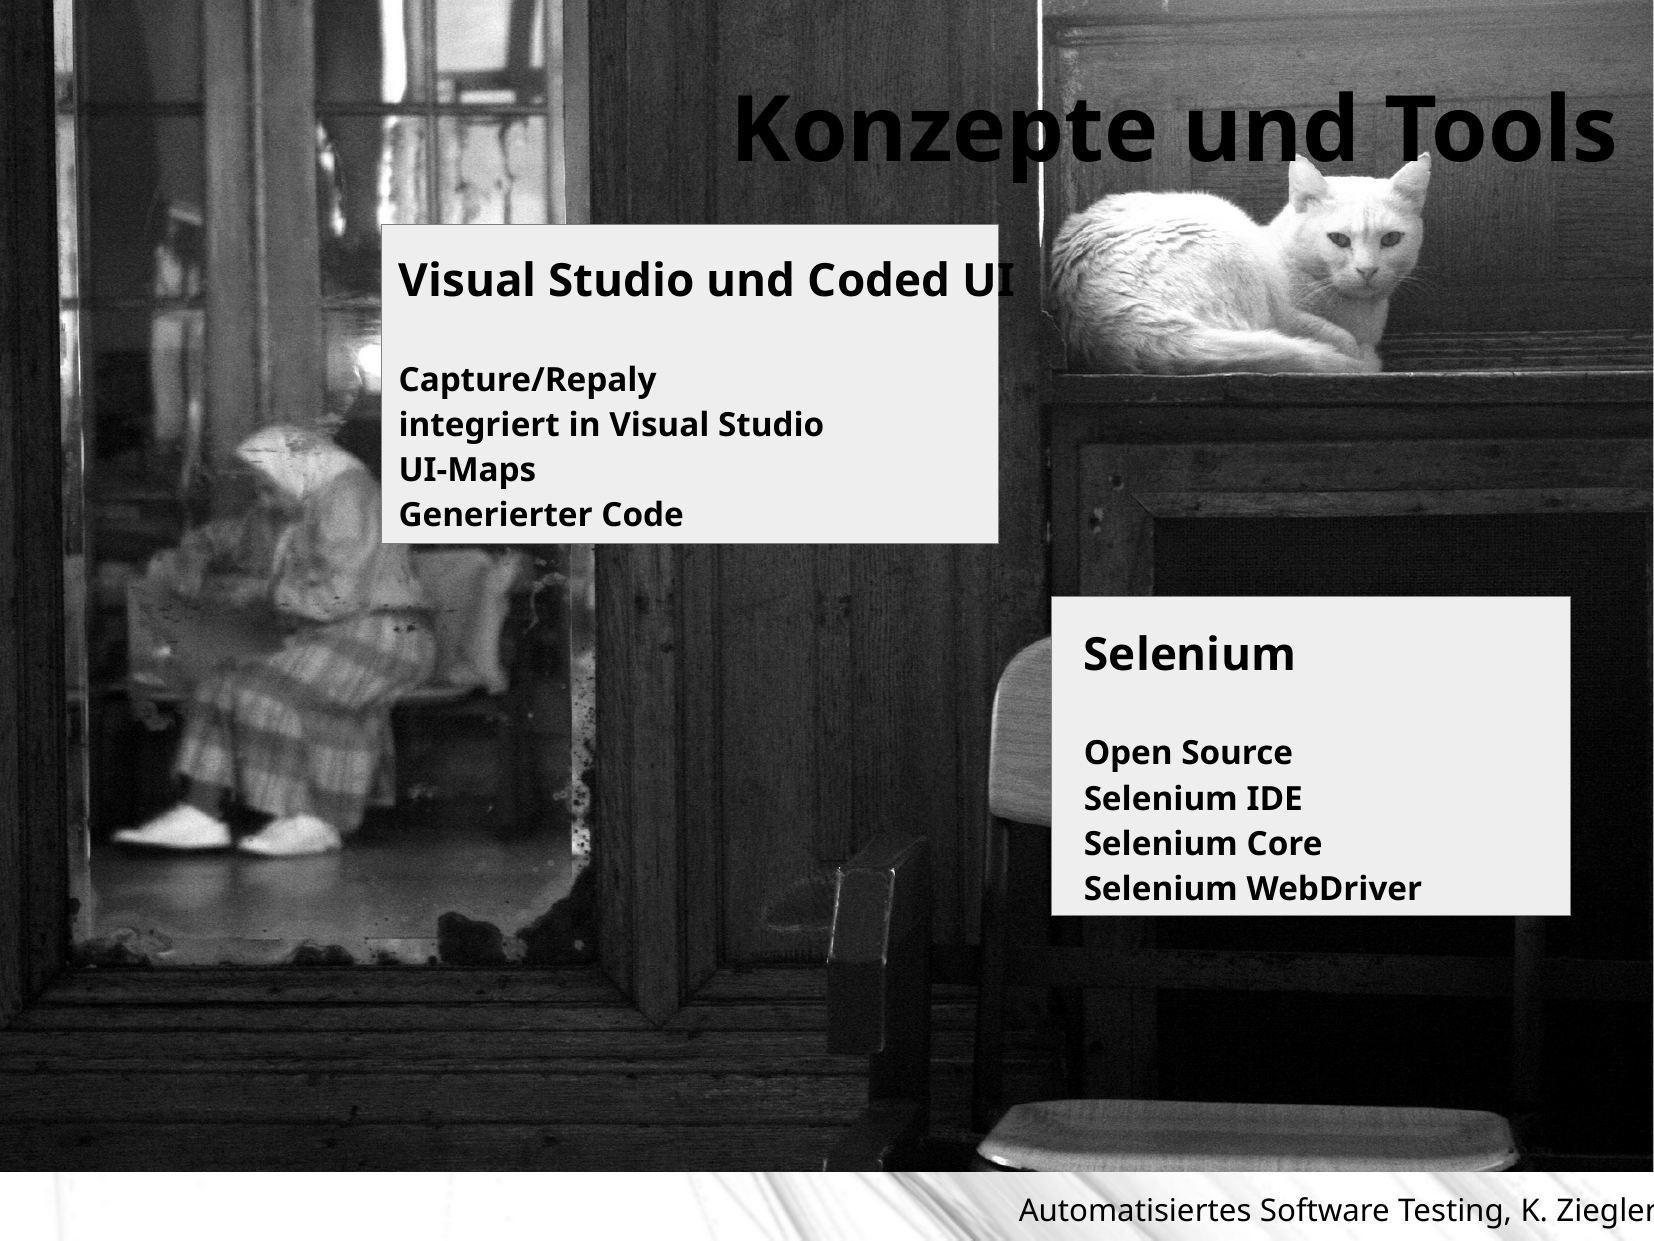

Konzepte und Tools
#
Visual Studio und Coded UI
Capture/Repaly
integriert in Visual Studio
UI-Maps
Generierter Code
Selenium
Open Source
Selenium IDE
Selenium Core
Selenium WebDriver
Automatisiertes Software Testing, K. Ziegler